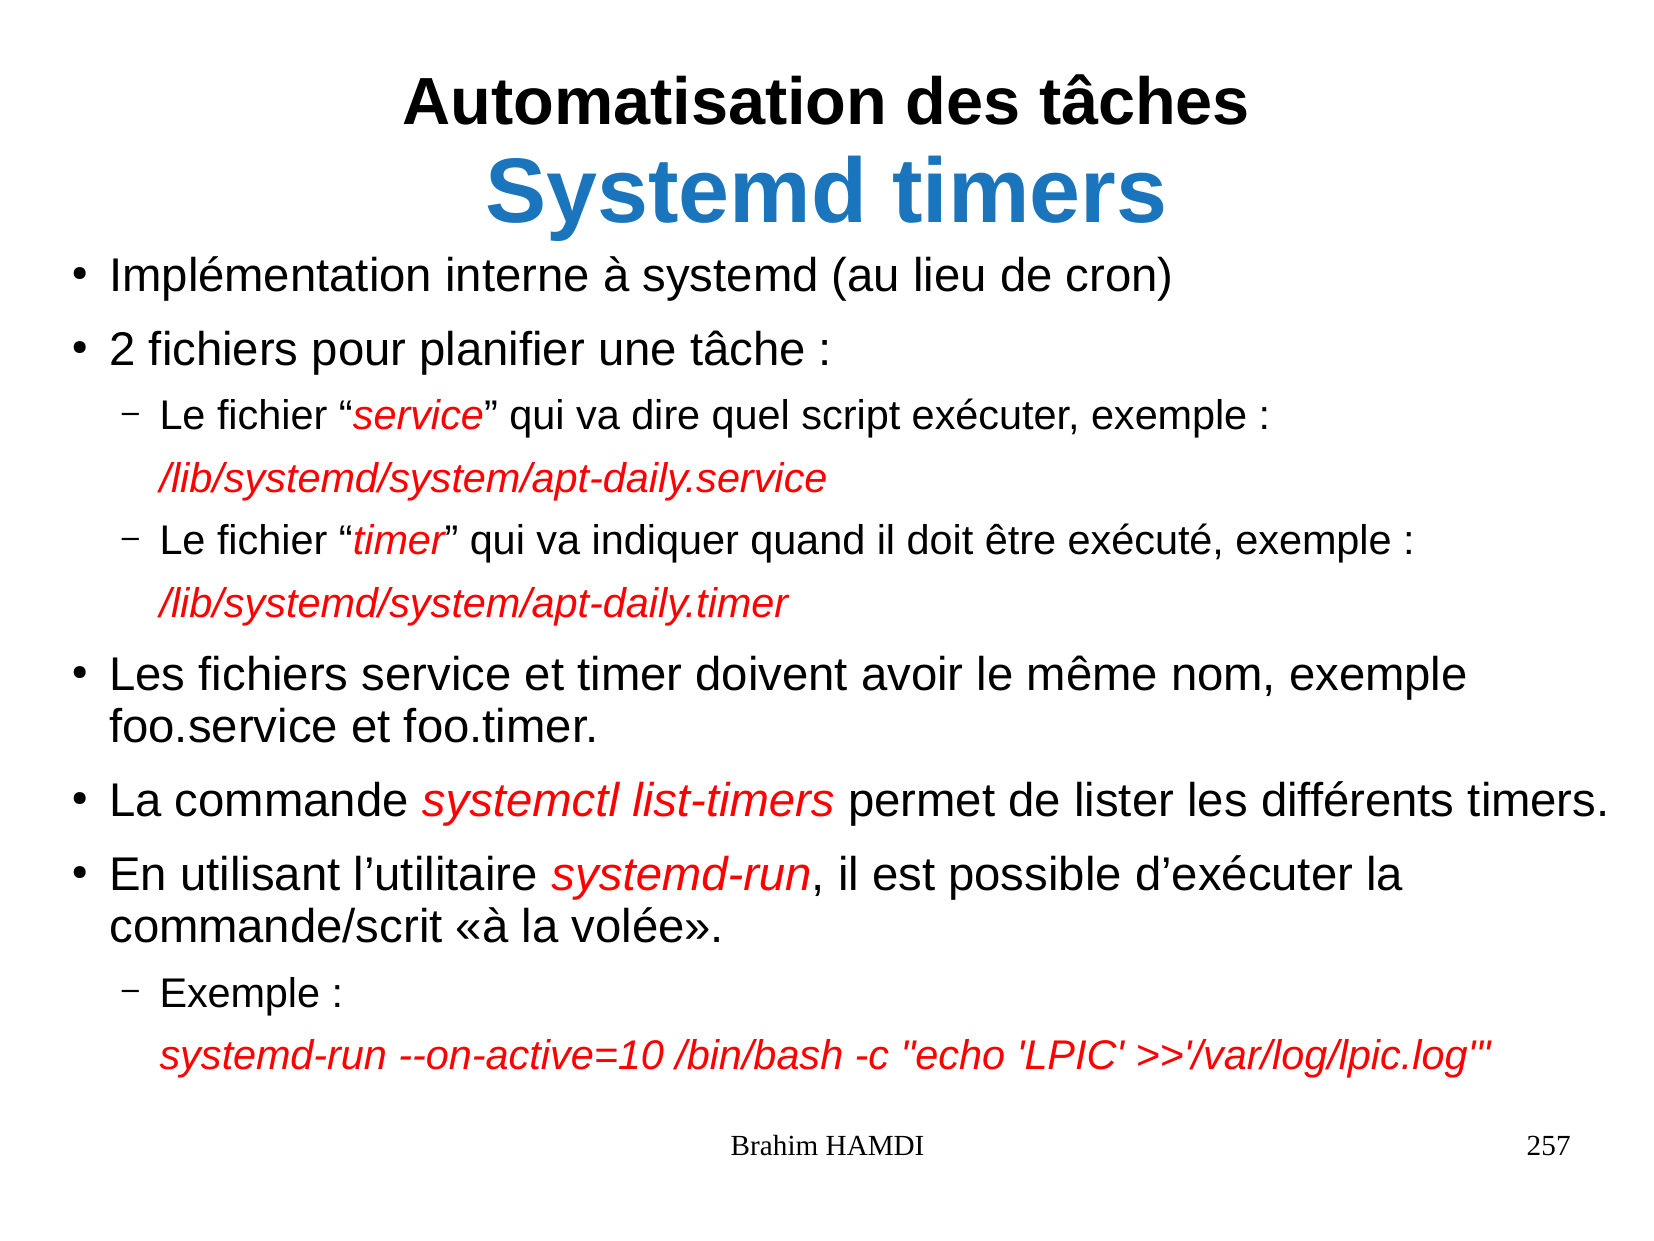

# Automatisation des tâches Systemd timers
Implémentation interne à systemd (au lieu de cron)
2 fichiers pour planifier une tâche :
Le fichier “service” qui va dire quel script exécuter, exemple :
/lib/systemd/system/apt-daily.service
Le fichier “timer” qui va indiquer quand il doit être exécuté, exemple :
/lib/systemd/system/apt-daily.timer
Les fichiers service et timer doivent avoir le même nom, exemple foo.service et foo.timer.
La commande systemctl list-timers permet de lister les différents timers.
En utilisant l’utilitaire systemd-run, il est possible d’exécuter la commande/scrit «à la volée».
Exemple :
systemd-run --on-active=10 /bin/bash -c "echo 'LPIC' >>'/var/log/lpic.log'"
Brahim HAMDI
257